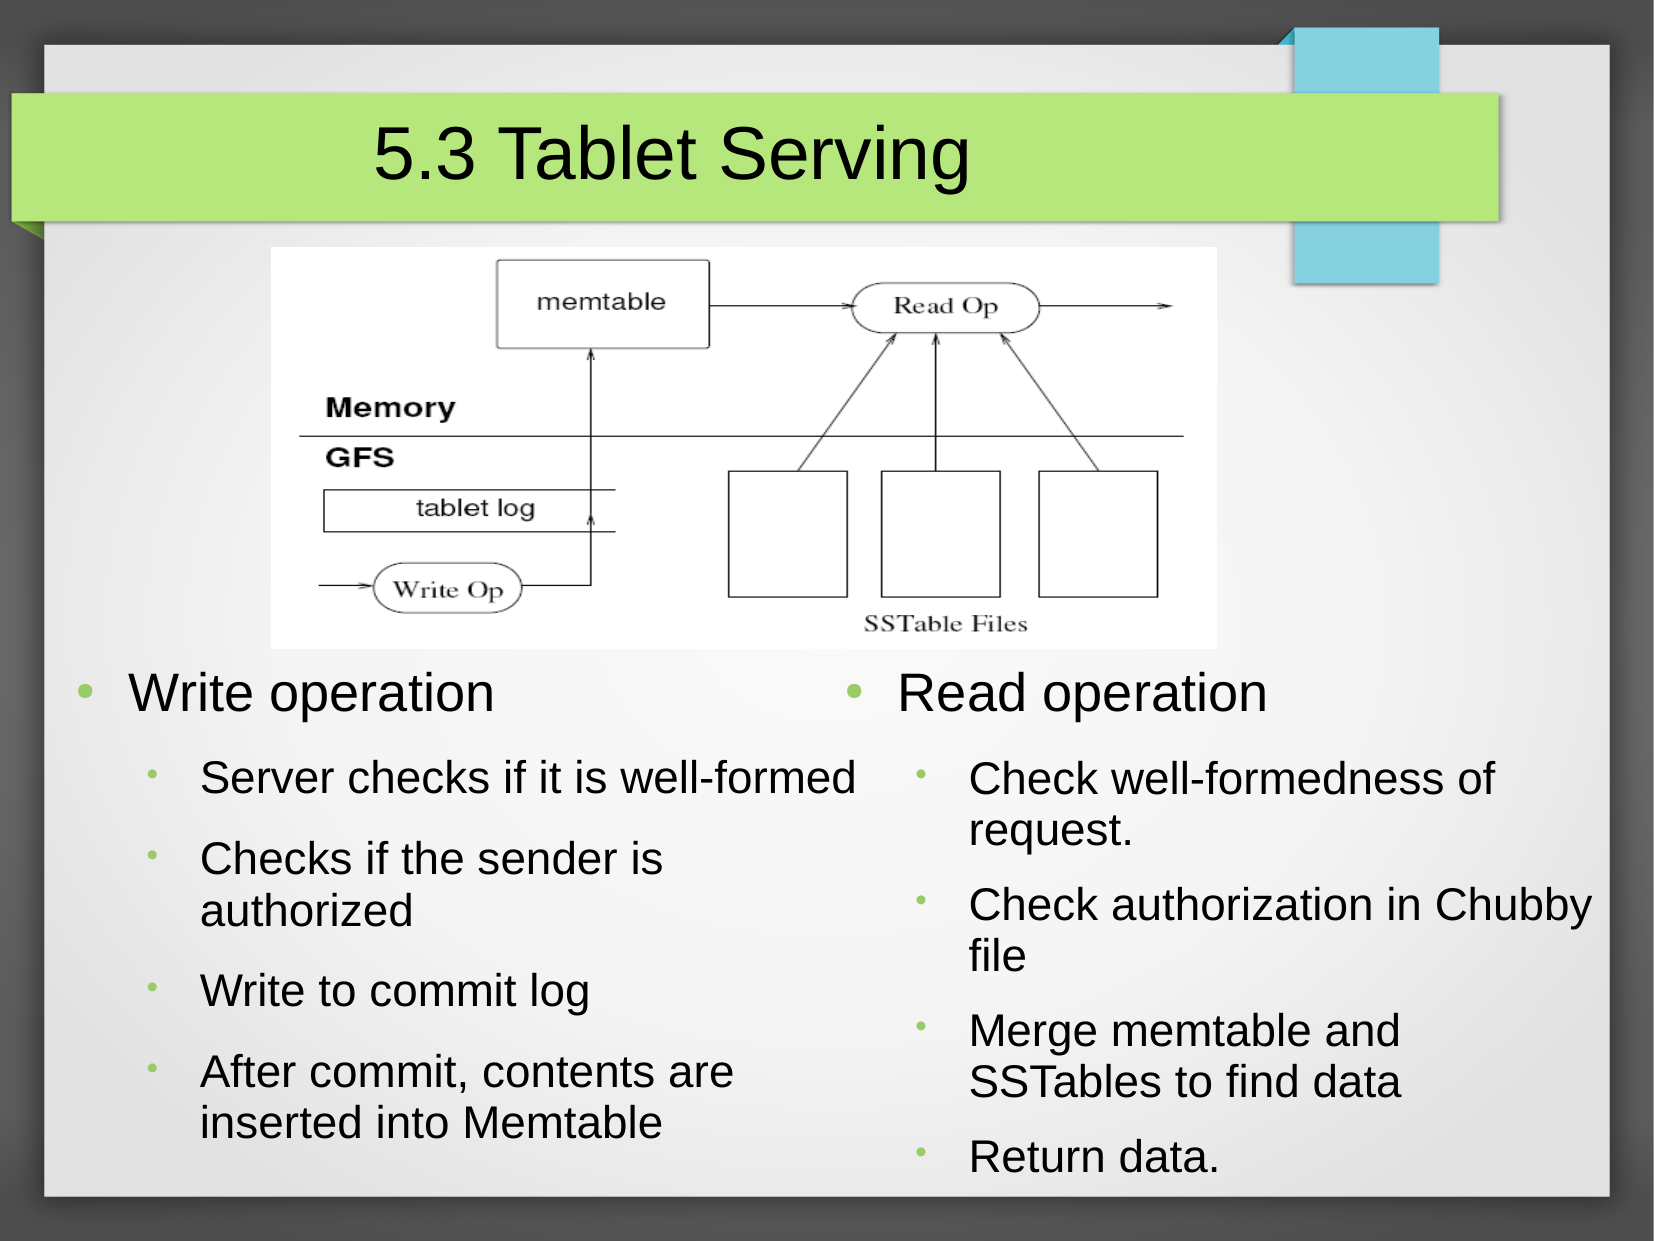

# 5.3 Tablet Serving
Write operation
Server checks if it is well-formed
Checks if the sender is authorized
Write to commit log
After commit, contents are inserted into Memtable
Read operation
Check well-formedness of request.
Check authorization in Chubby file
Merge memtable and SSTables to find data
Return data.